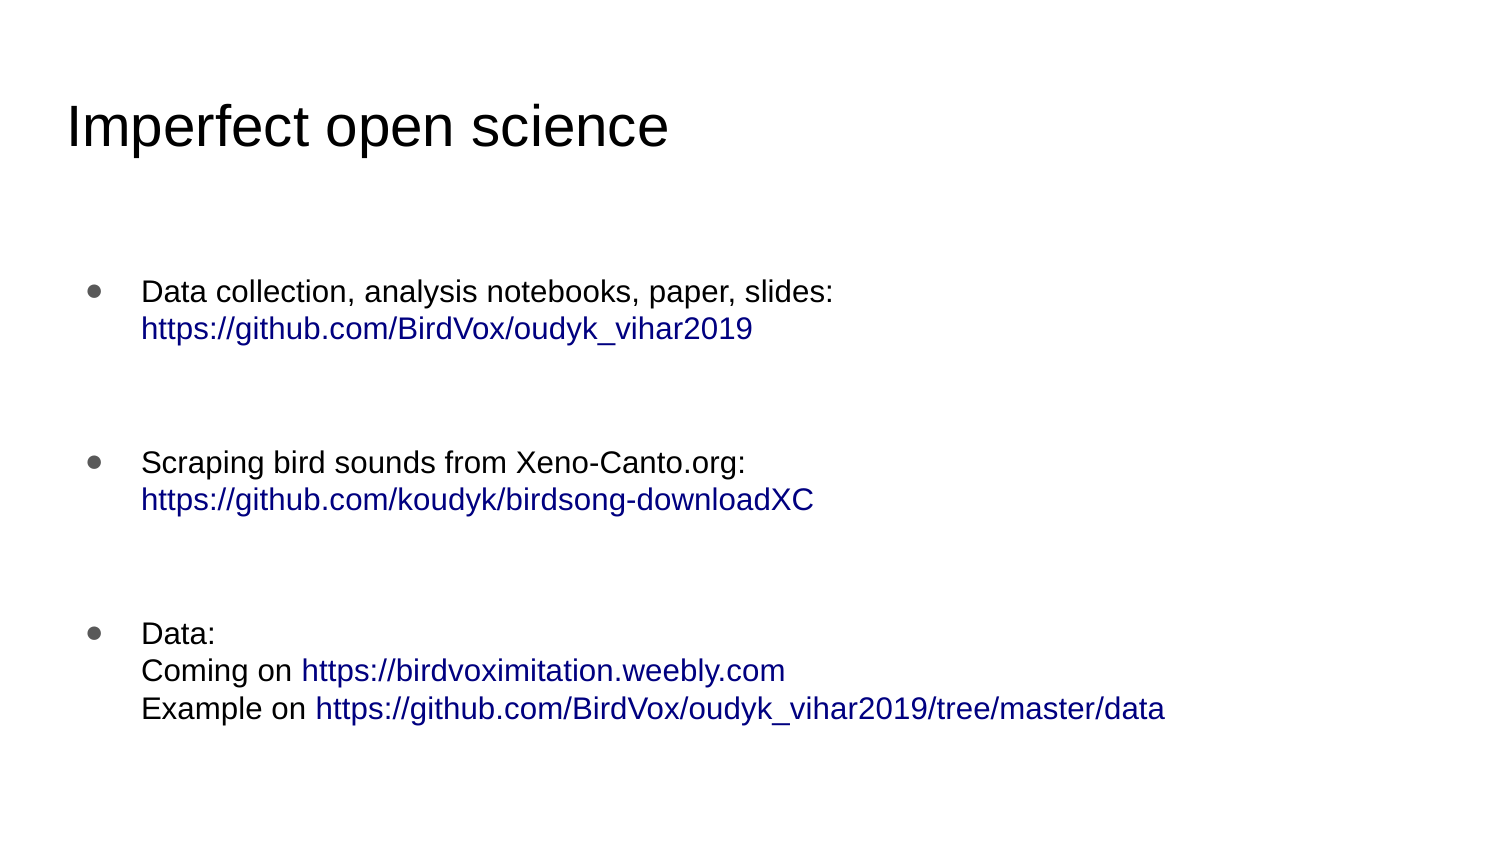

# Imperfect open science
Data collection, analysis notebooks, paper, slides: https://github.com/BirdVox/oudyk_vihar2019
Scraping bird sounds from Xeno-Canto.org:
https://github.com/koudyk/birdsong-downloadXC
Data:
Coming on https://birdvoximitation.weebly.com
Example on https://github.com/BirdVox/oudyk_vihar2019/tree/master/data